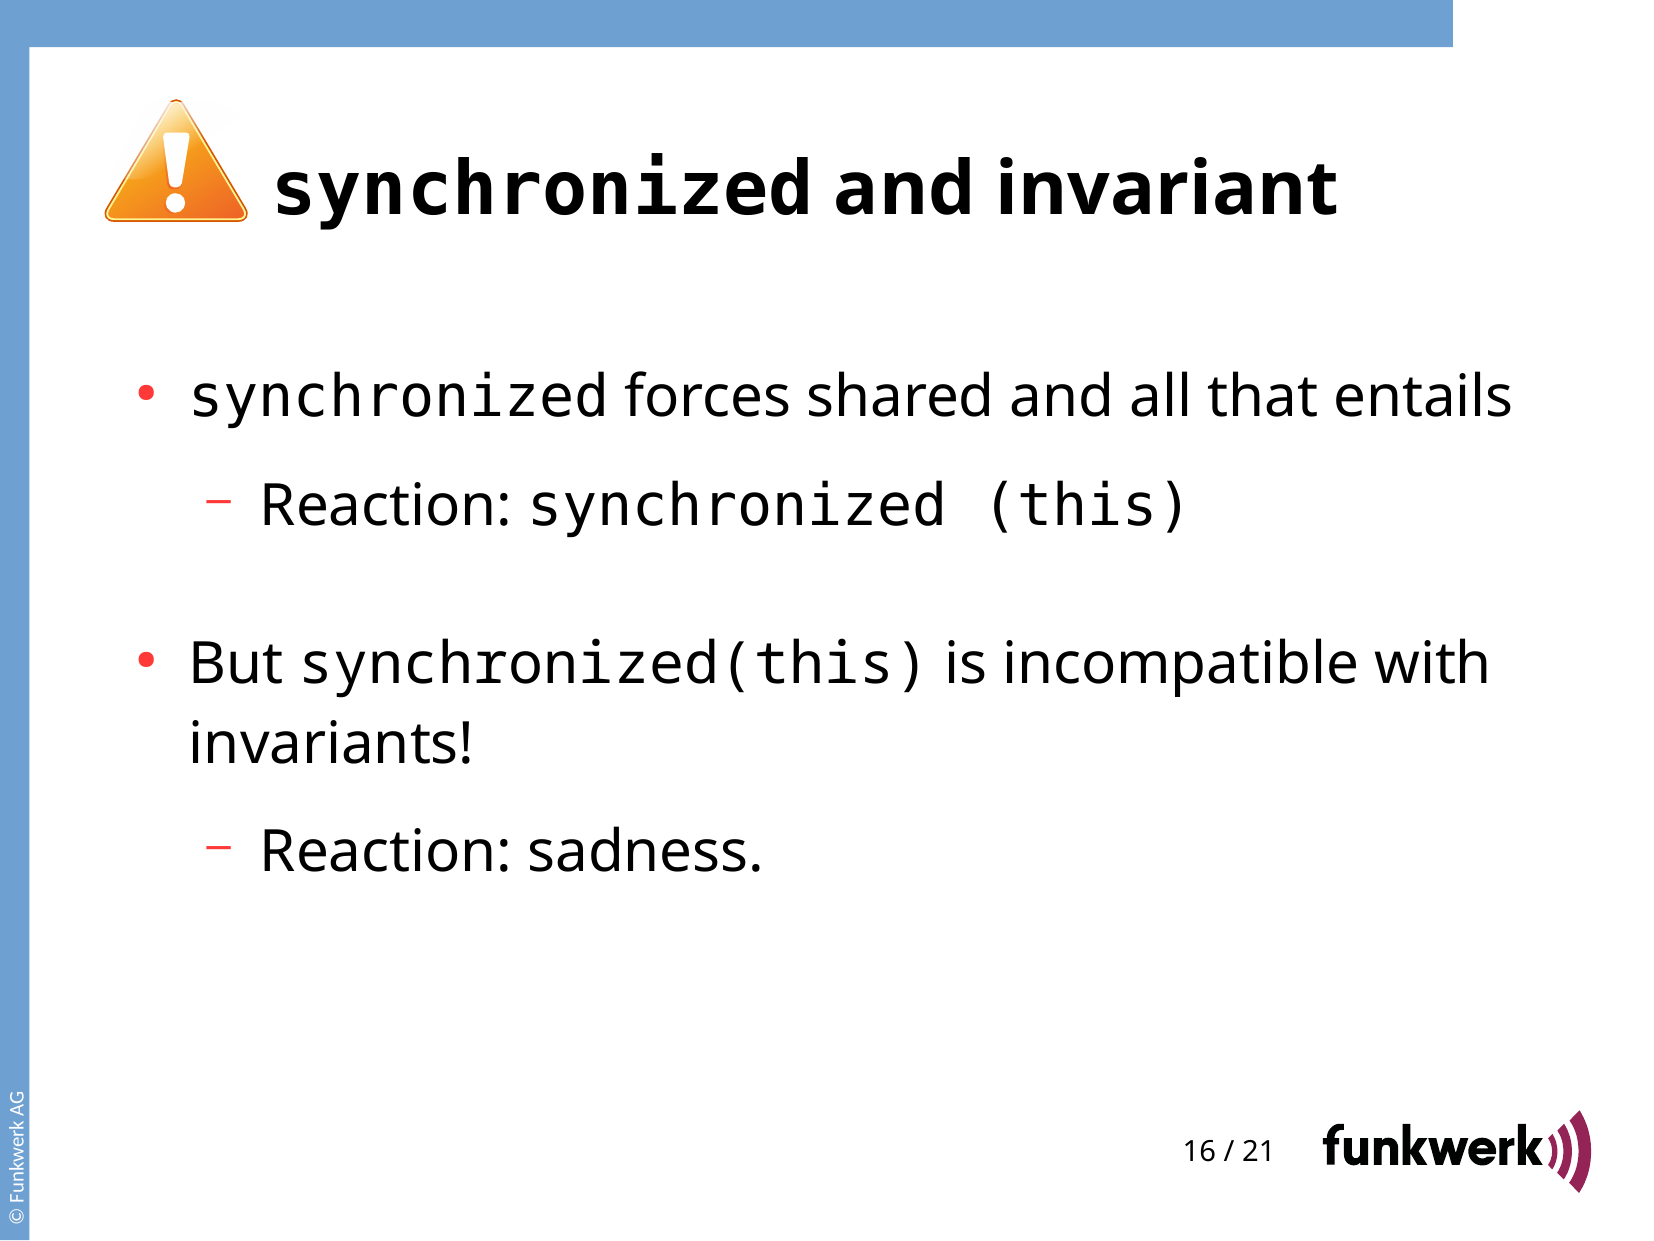

# synchronized and invariant
synchronized forces shared and all that entails
Reaction: synchronized (this)
But synchronized(this) is incompatible with invariants!
Reaction: sadness.
16